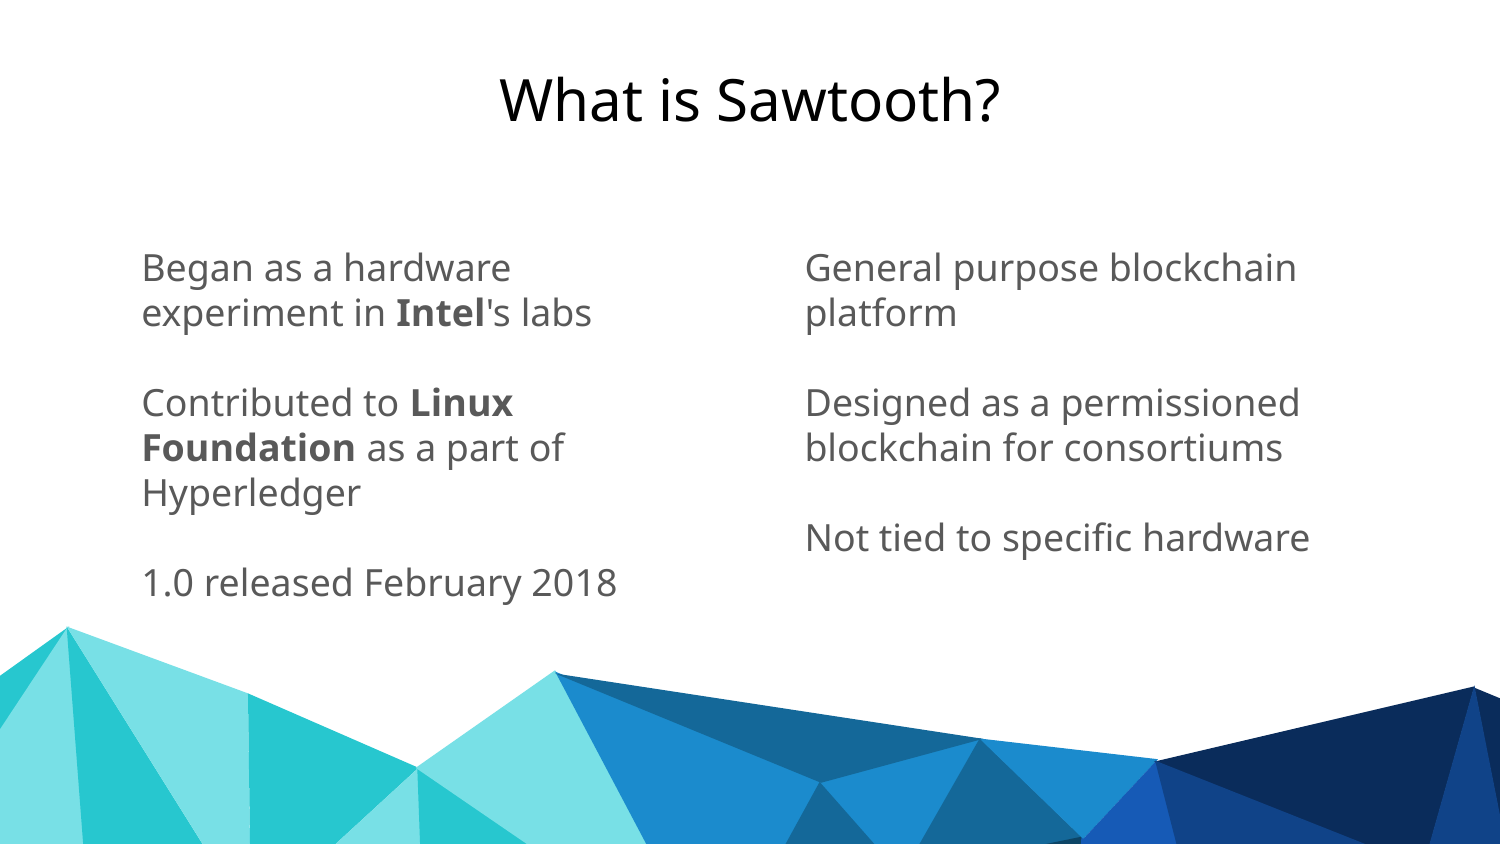

# What is Sawtooth?
Began as a hardware experiment in Intel's labs
Contributed to Linux Foundation as a part of Hyperledger
1.0 released February 2018
General purpose blockchain platform
Designed as a permissioned blockchain for consortiums
Not tied to specific hardware